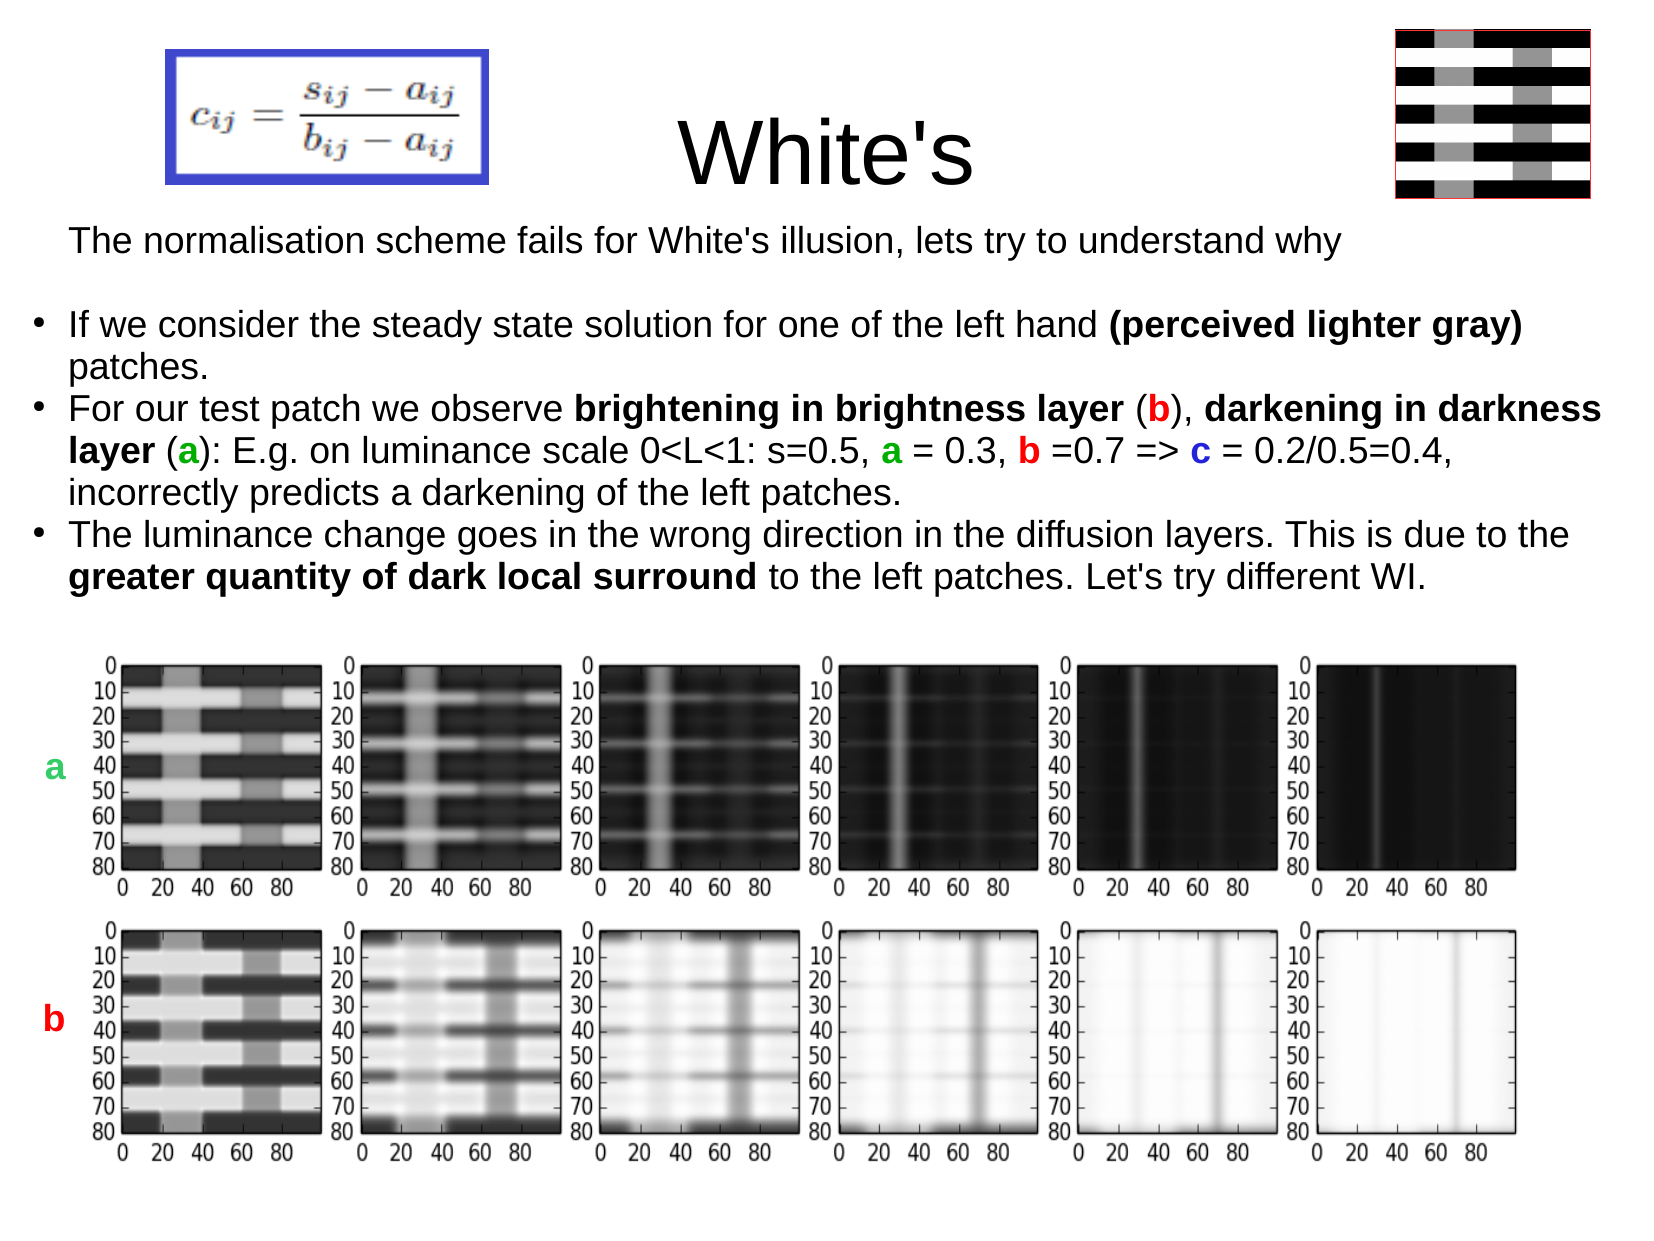

# White's
The normalisation scheme fails for White's illusion, lets try to understand why
If we consider the steady state solution for one of the left hand (perceived lighter gray) patches.
For our test patch we observe brightening in brightness layer (b), darkening in darkness layer (a): E.g. on luminance scale 0<L<1: s=0.5, a = 0.3, b =0.7 => c = 0.2/0.5=0.4, incorrectly predicts a darkening of the left patches.
The luminance change goes in the wrong direction in the diffusion layers. This is due to the greater quantity of dark local surround to the left patches. Let's try different WI.
a
b